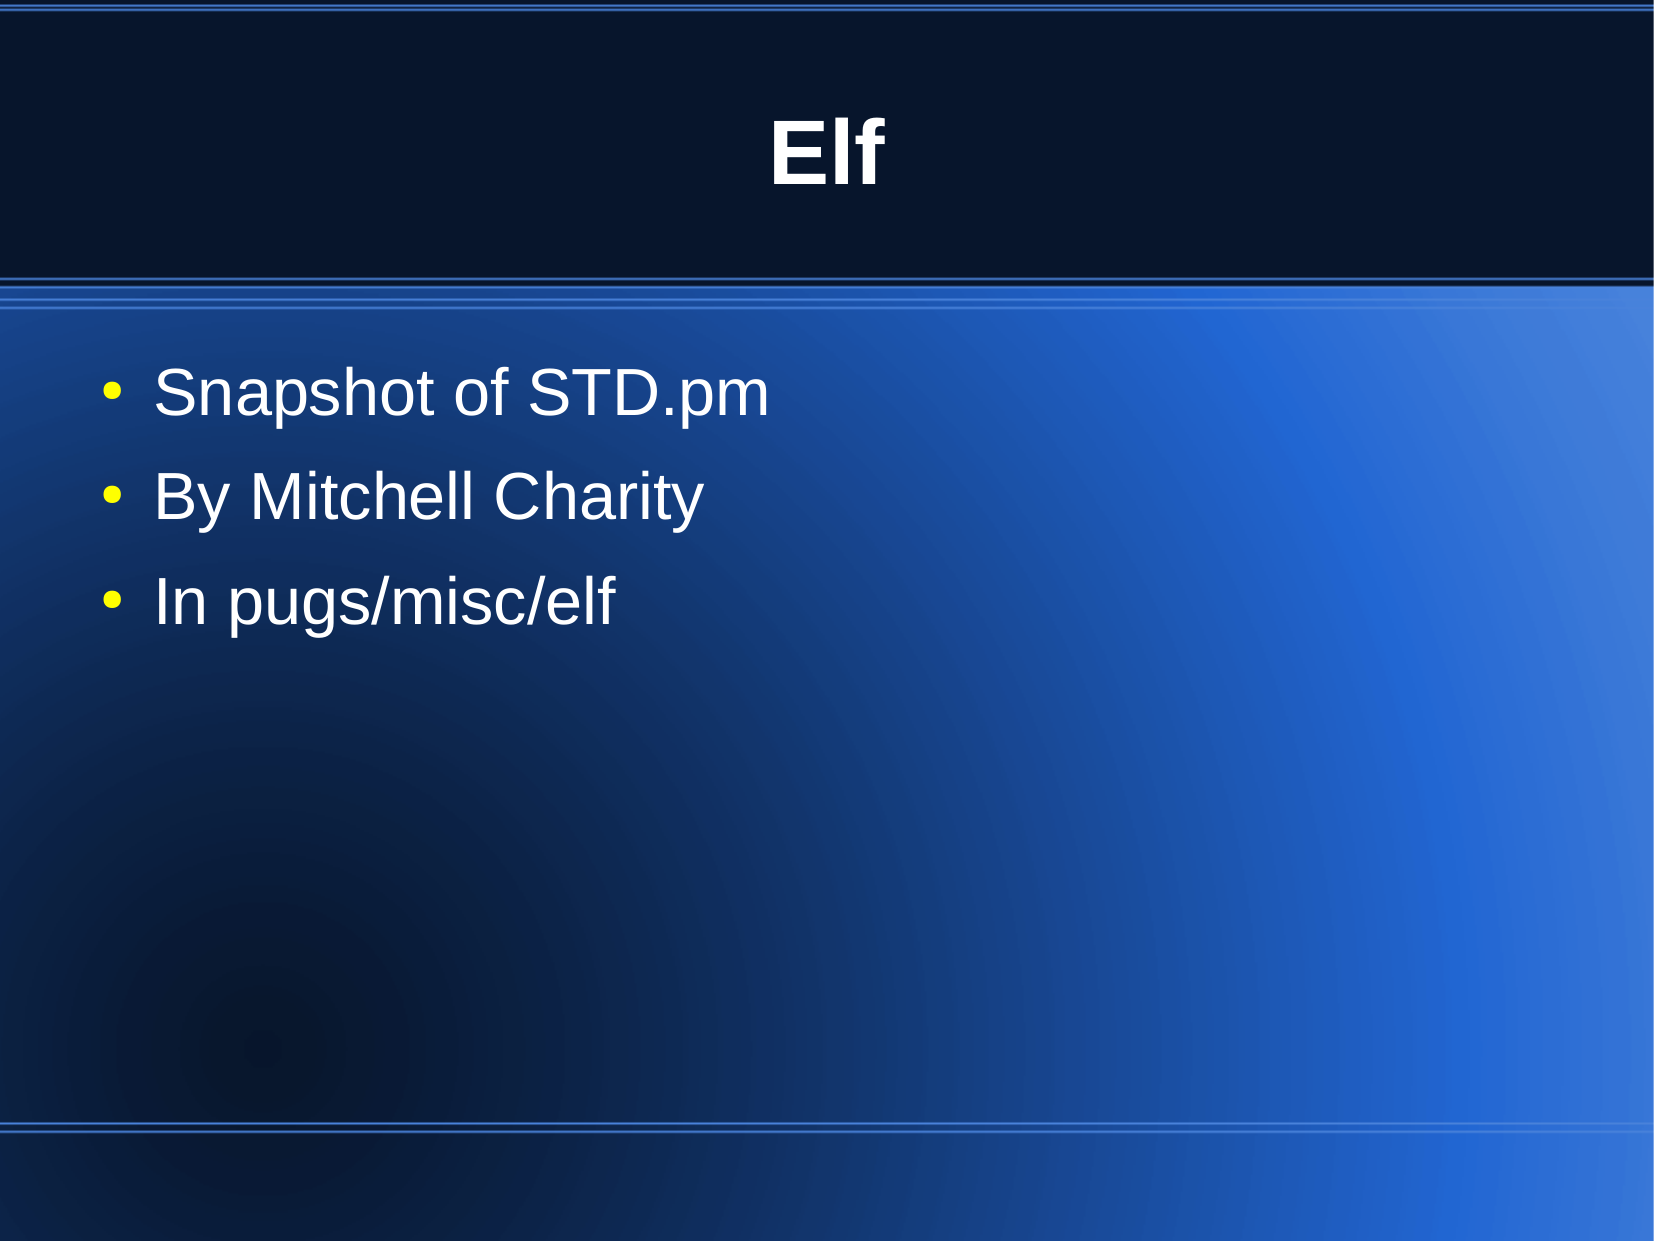

# Elf
Snapshot of STD.pm
By Mitchell Charity
In pugs/misc/elf